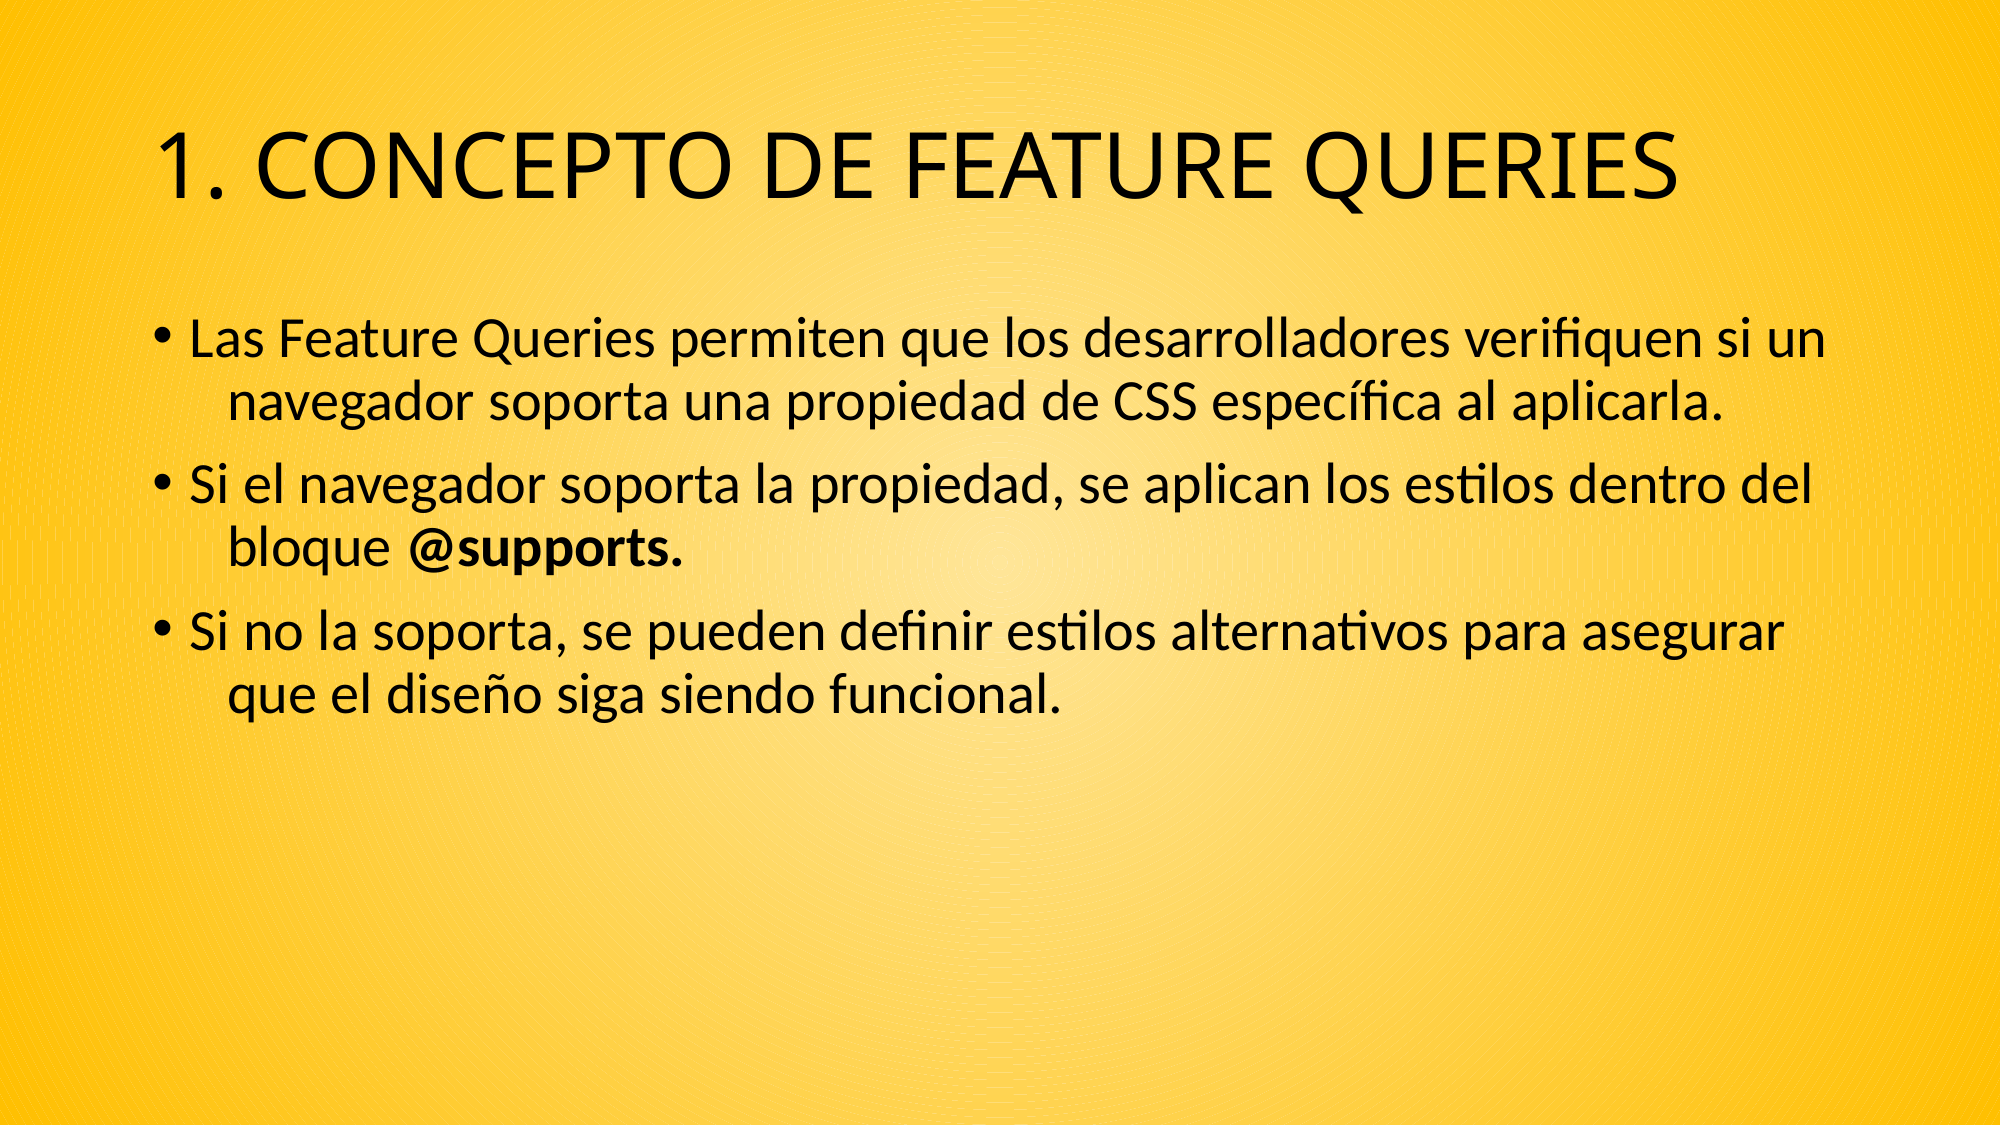

# 1. CONCEPTO DE FEATURE QUERIES
Las Feature Queries permiten que los desarrolladores verifiquen si un navegador soporta una propiedad de CSS específica al aplicarla.
Si el navegador soporta la propiedad, se aplican los estilos dentro del bloque @supports.
Si no la soporta, se pueden definir estilos alternativos para asegurar que el diseño siga siendo funcional.